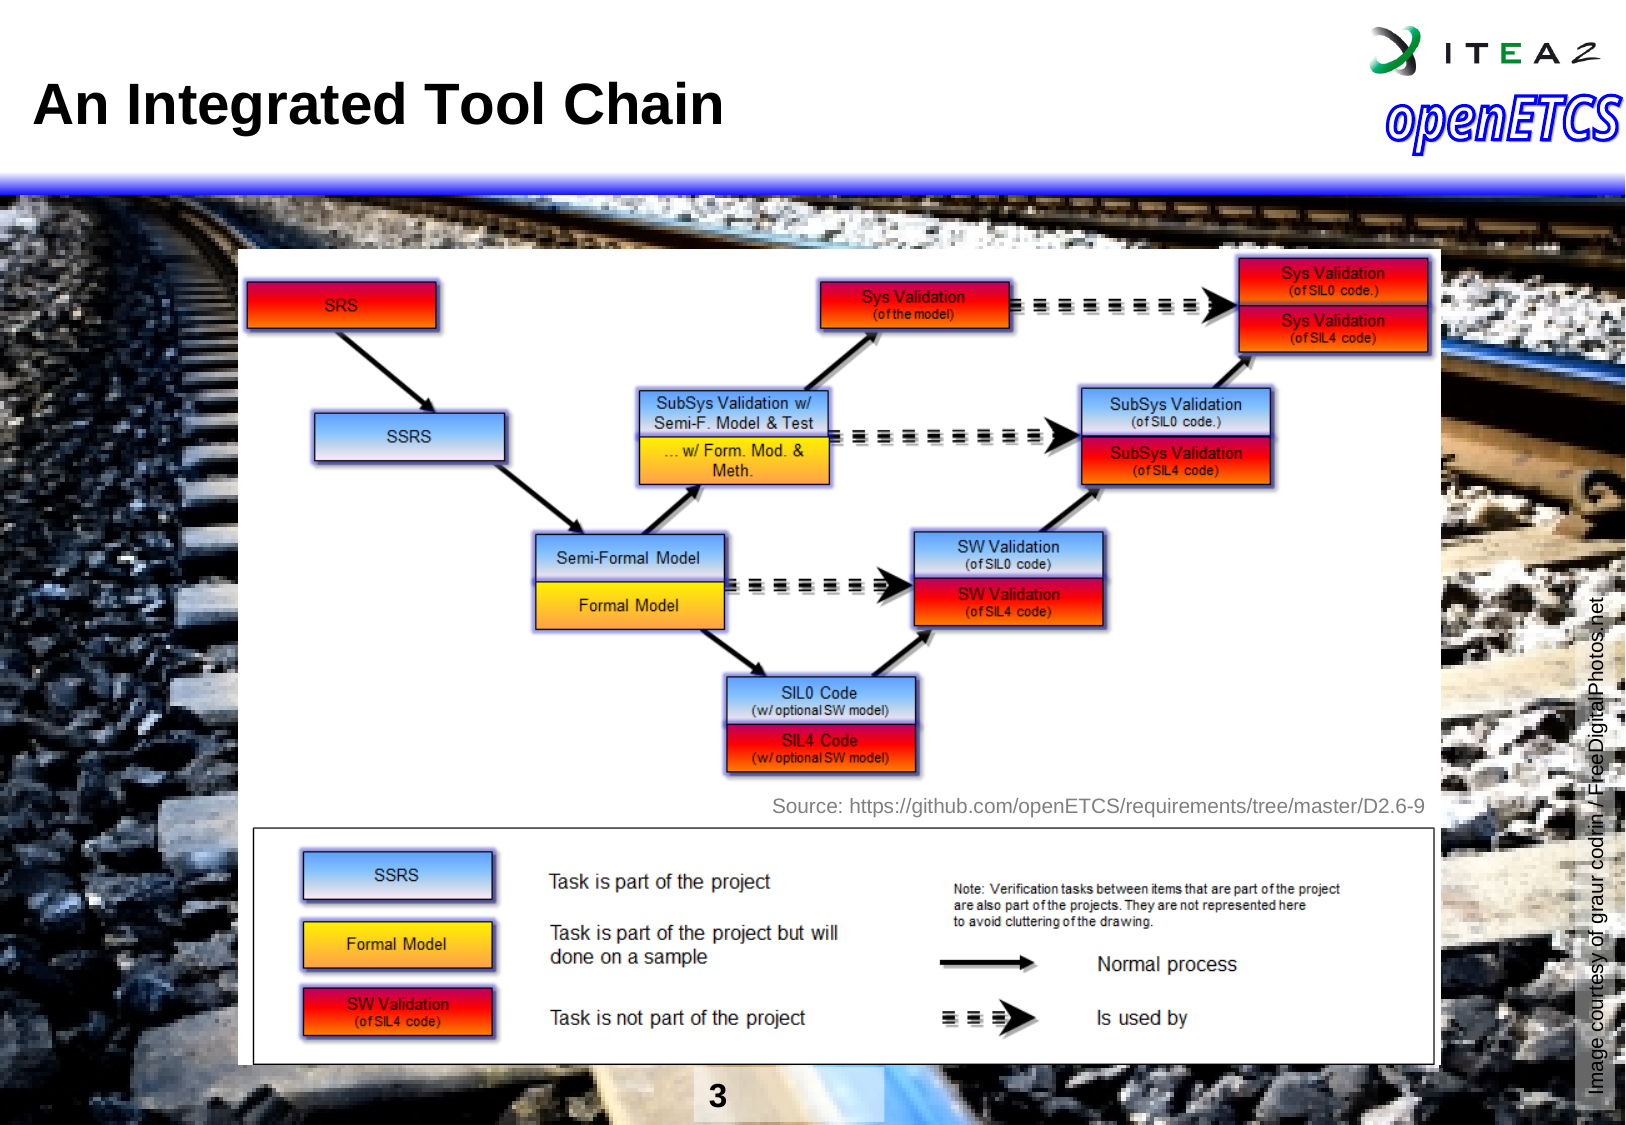

# An Integrated Tool Chain
Source: https://github.com/openETCS/requirements/tree/master/D2.6-9
Image courtesy of graur codrin / FreeDigitalPhotos.net